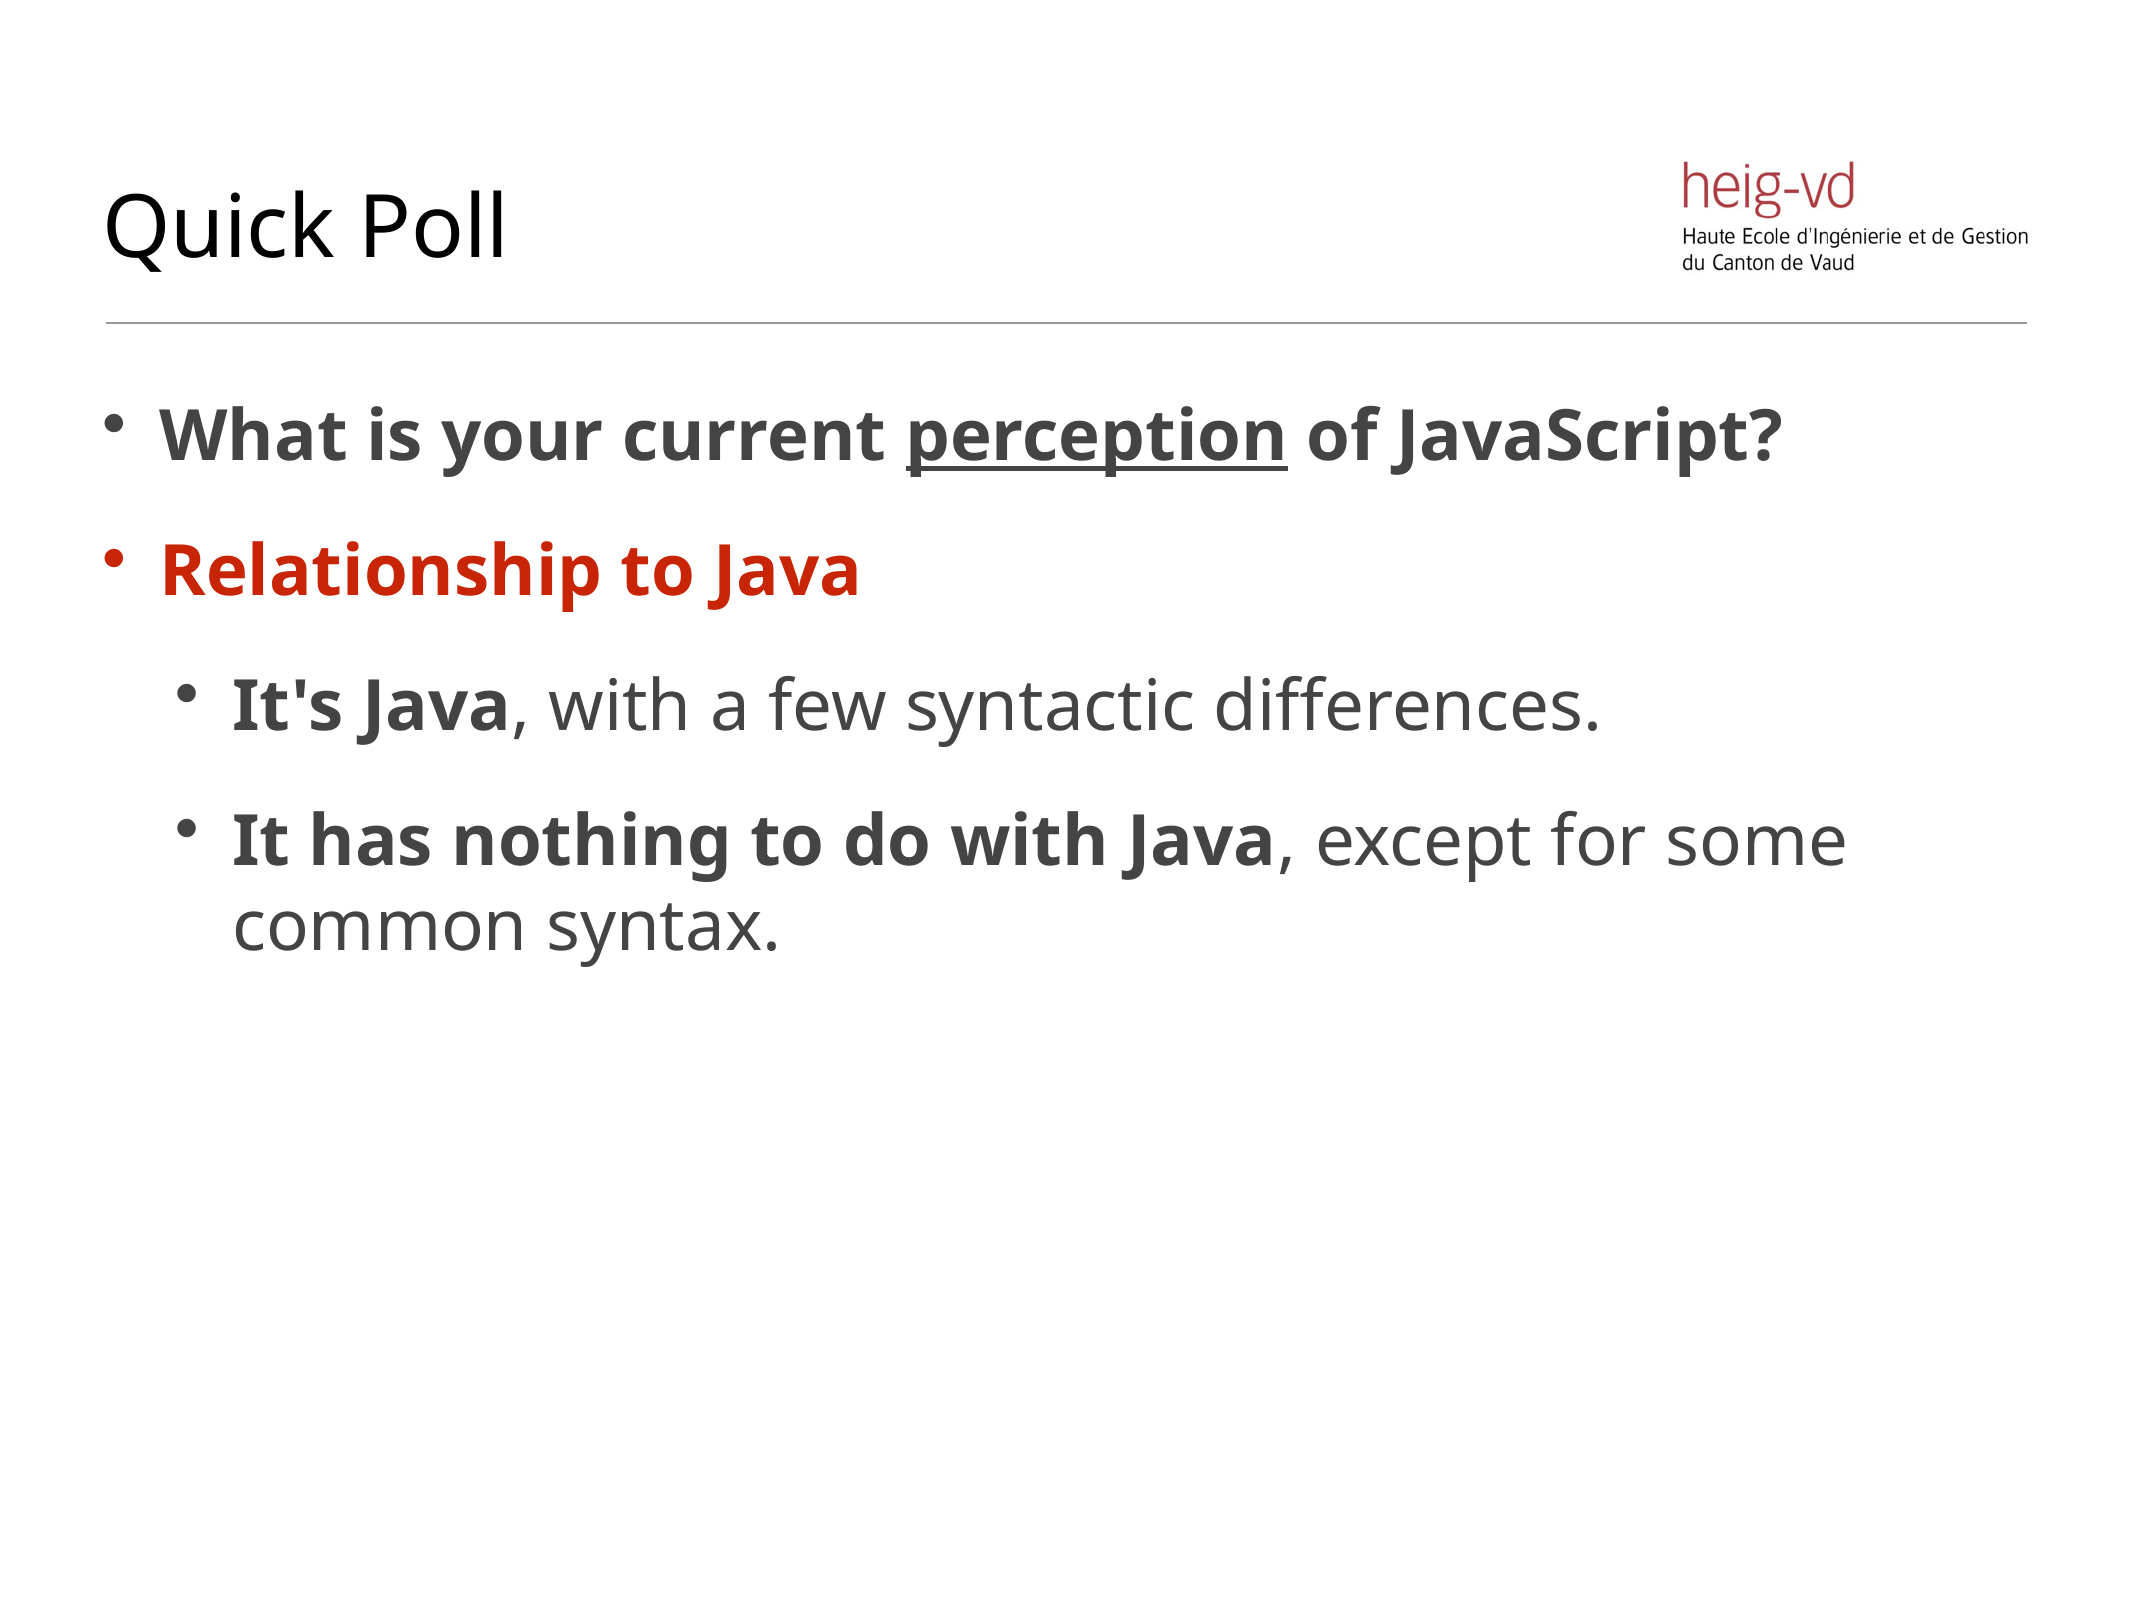

# Quick Poll
What is your current perception of JavaScript?
Relationship to Java
It's Java, with a few syntactic differences.
It has nothing to do with Java, except for some common syntax.